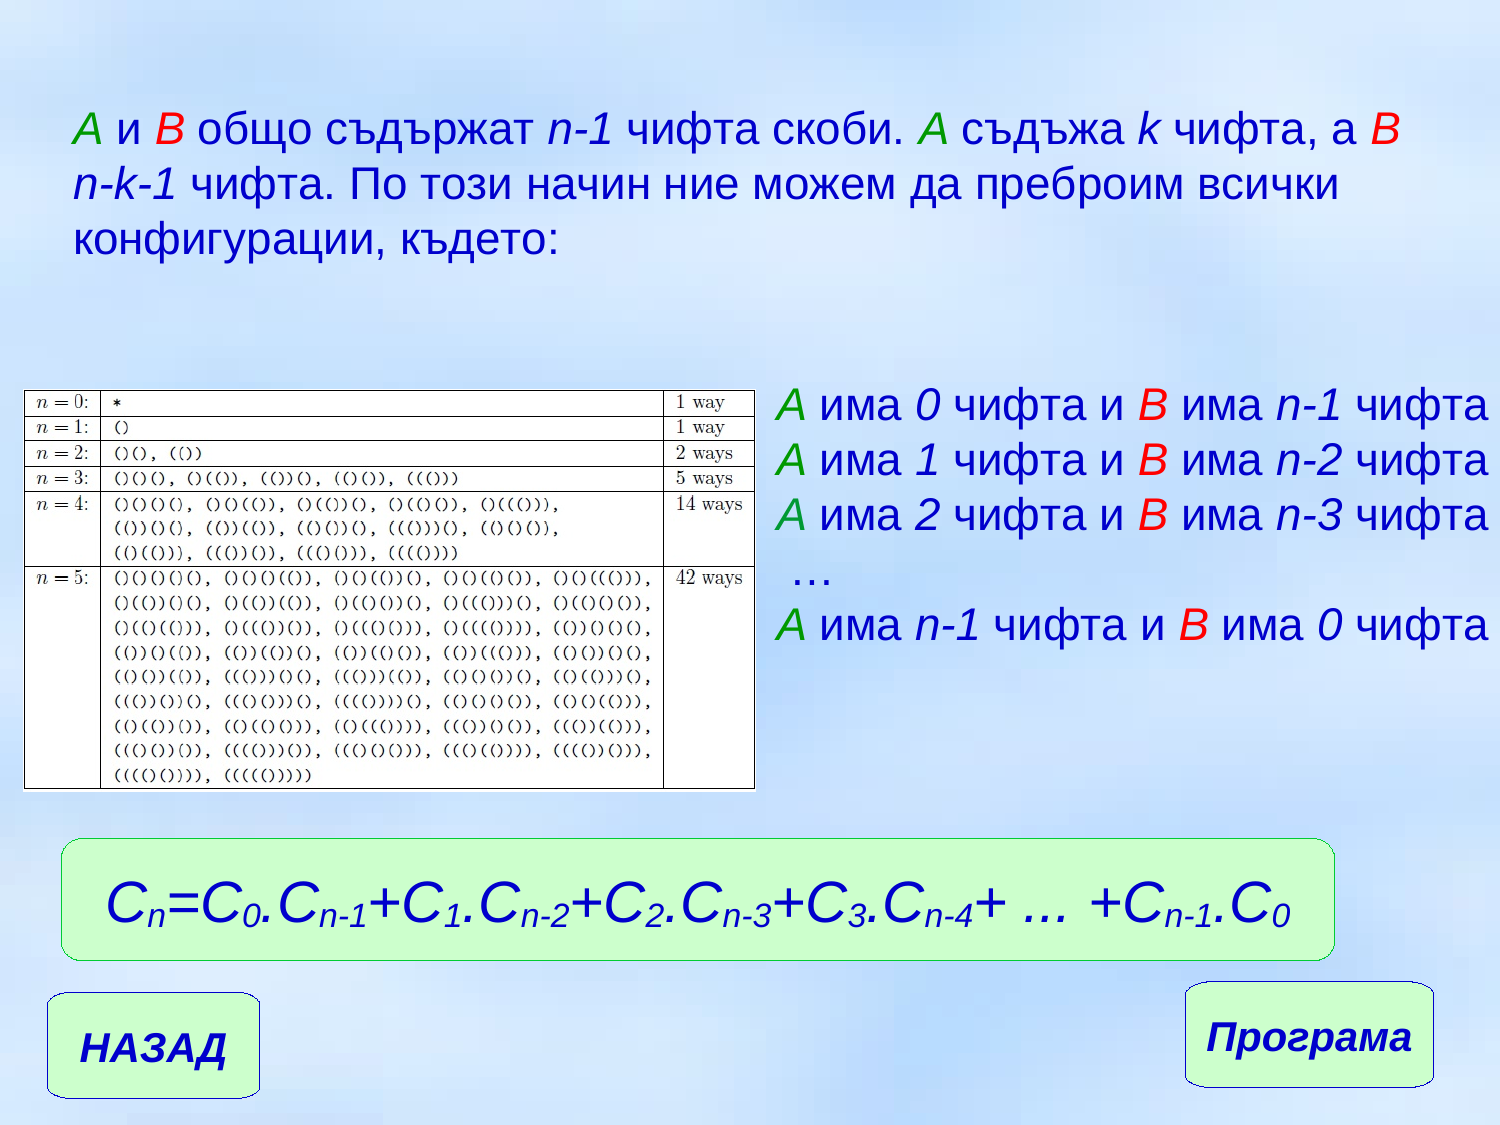

А и В общо съдържат n-1 чифта скоби. А съдъжа k чифта, а В n-k-1 чифта. По този начин ние можем да преброим всички конфигурации, където:
 А има 0 чифта и В има n-1 чифта
 А има 1 чифта и В има n-2 чифта
 А има 2 чифта и В има n-3 чифта
 …
 А има n-1 чифта и В има 0 чифта
Cn=C0.Cn-1+C1.Cn-2+C2.Cn-3+C3.Cn-4+ ... +Cn-1.C0
Програма
НАЗАД